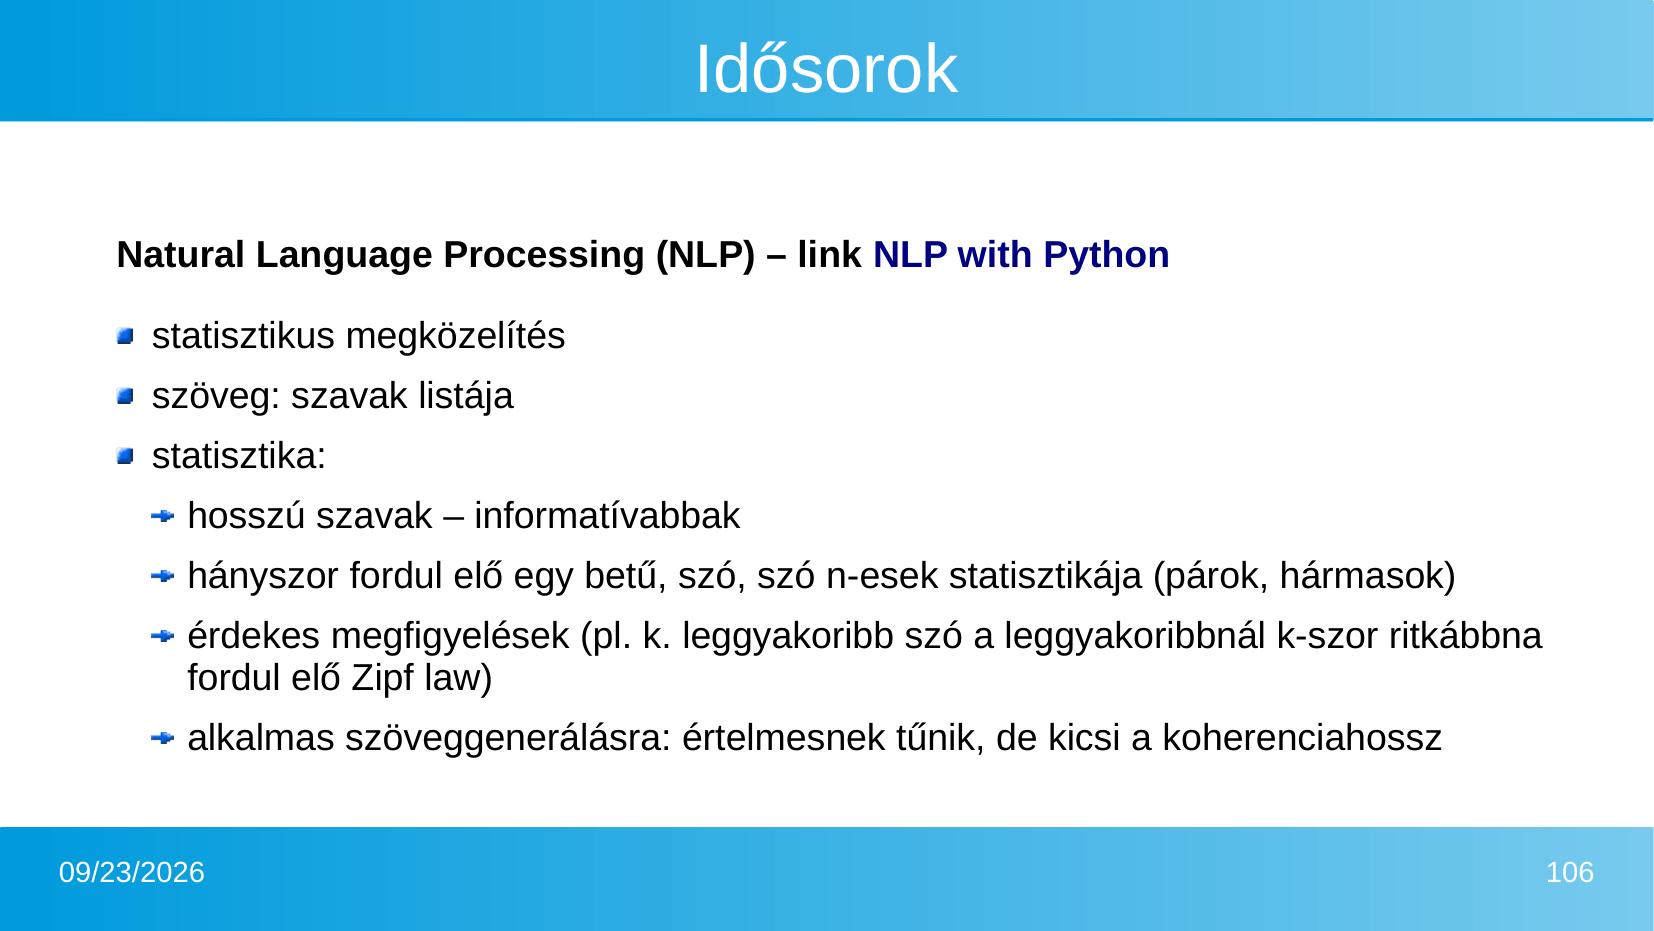

# Idősorok
Natural Language Processing (NLP) – link NLP with Python
statisztikus megközelítés
szöveg: szavak listája
statisztika:
hosszú szavak – informatívabbak
hányszor fordul elő egy betű, szó, szó n-esek statisztikája (párok, hármasok)
érdekes megfigyelések (pl. k. leggyakoribb szó a leggyakoribbnál k-szor ritkábbna fordul elő Zipf law)
alkalmas szöveggenerálásra: értelmesnek tűnik, de kicsi a koherenciahossz
106